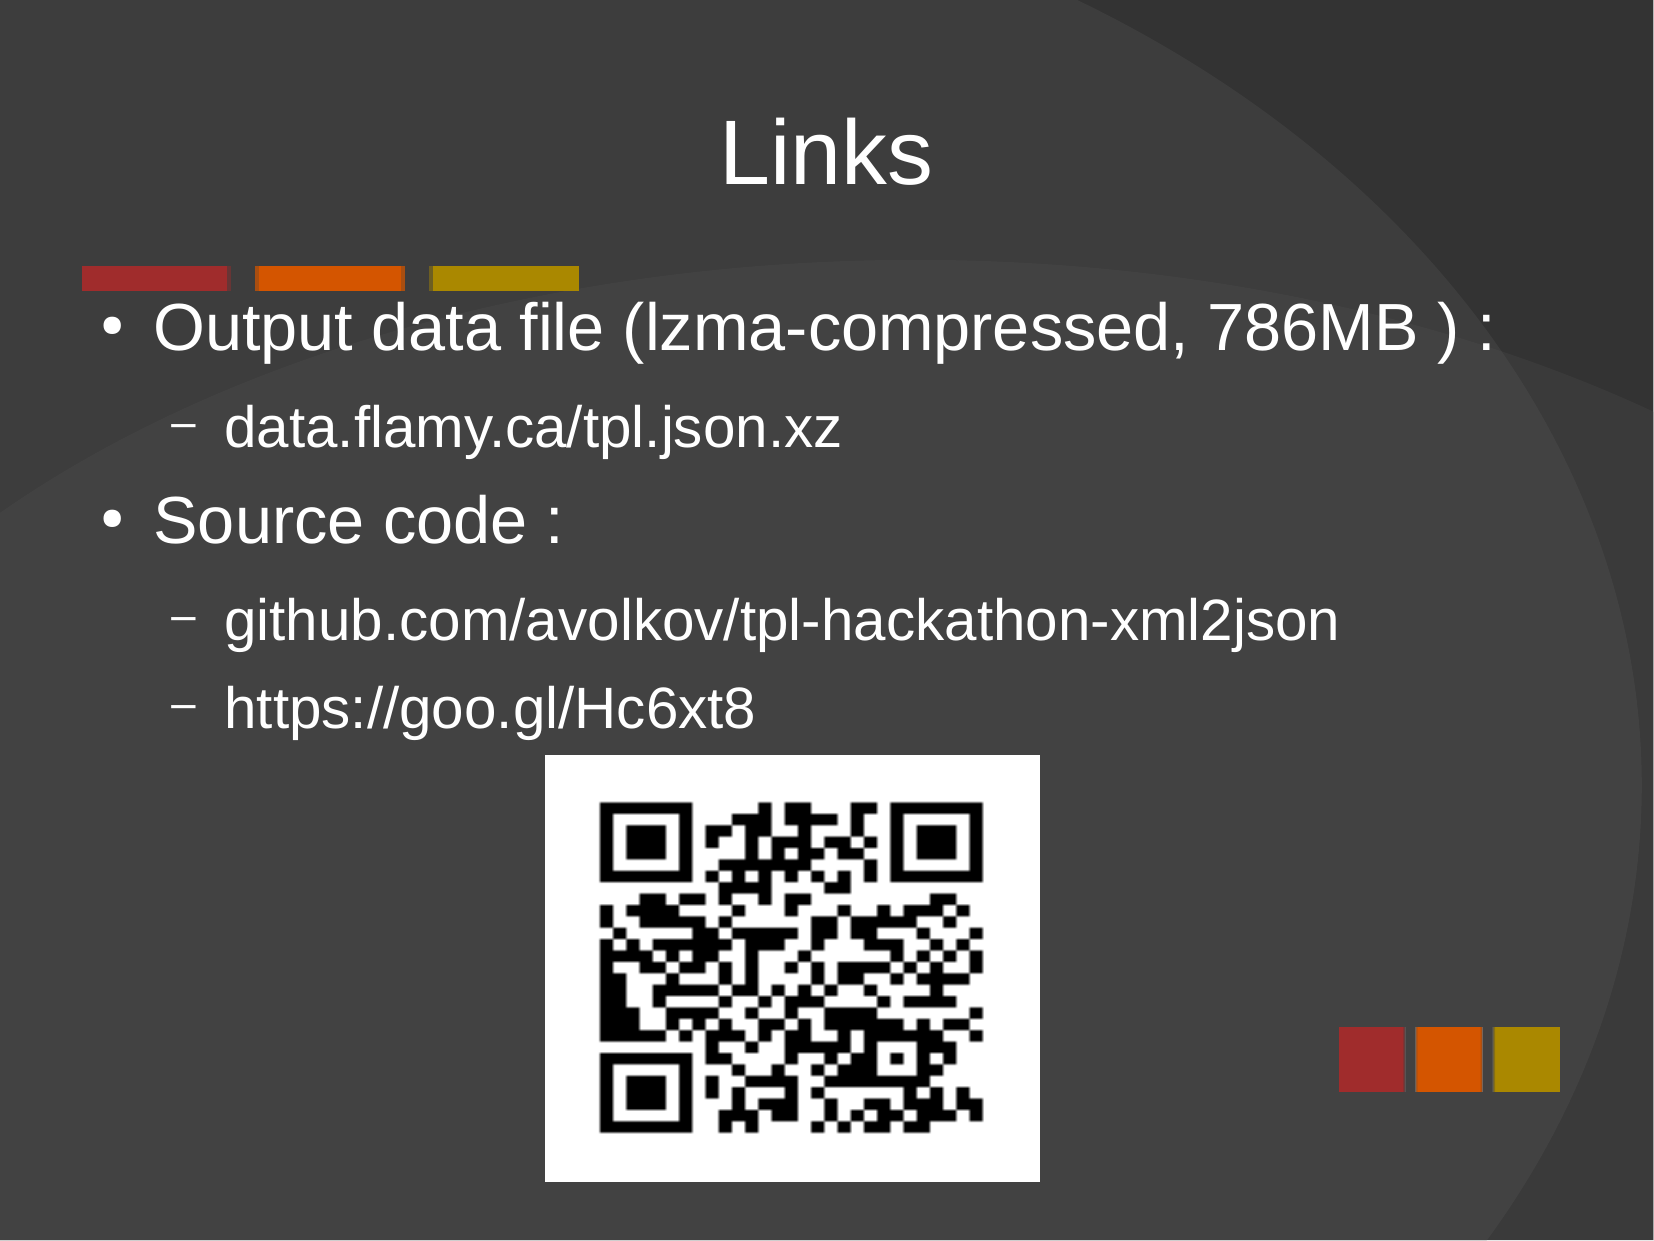

# Links
Output data file (lzma-compressed, 786MB ) :
data.flamy.ca/tpl.json.xz
Source code :
github.com/avolkov/tpl-hackathon-xml2json
https://goo.gl/Hc6xt8